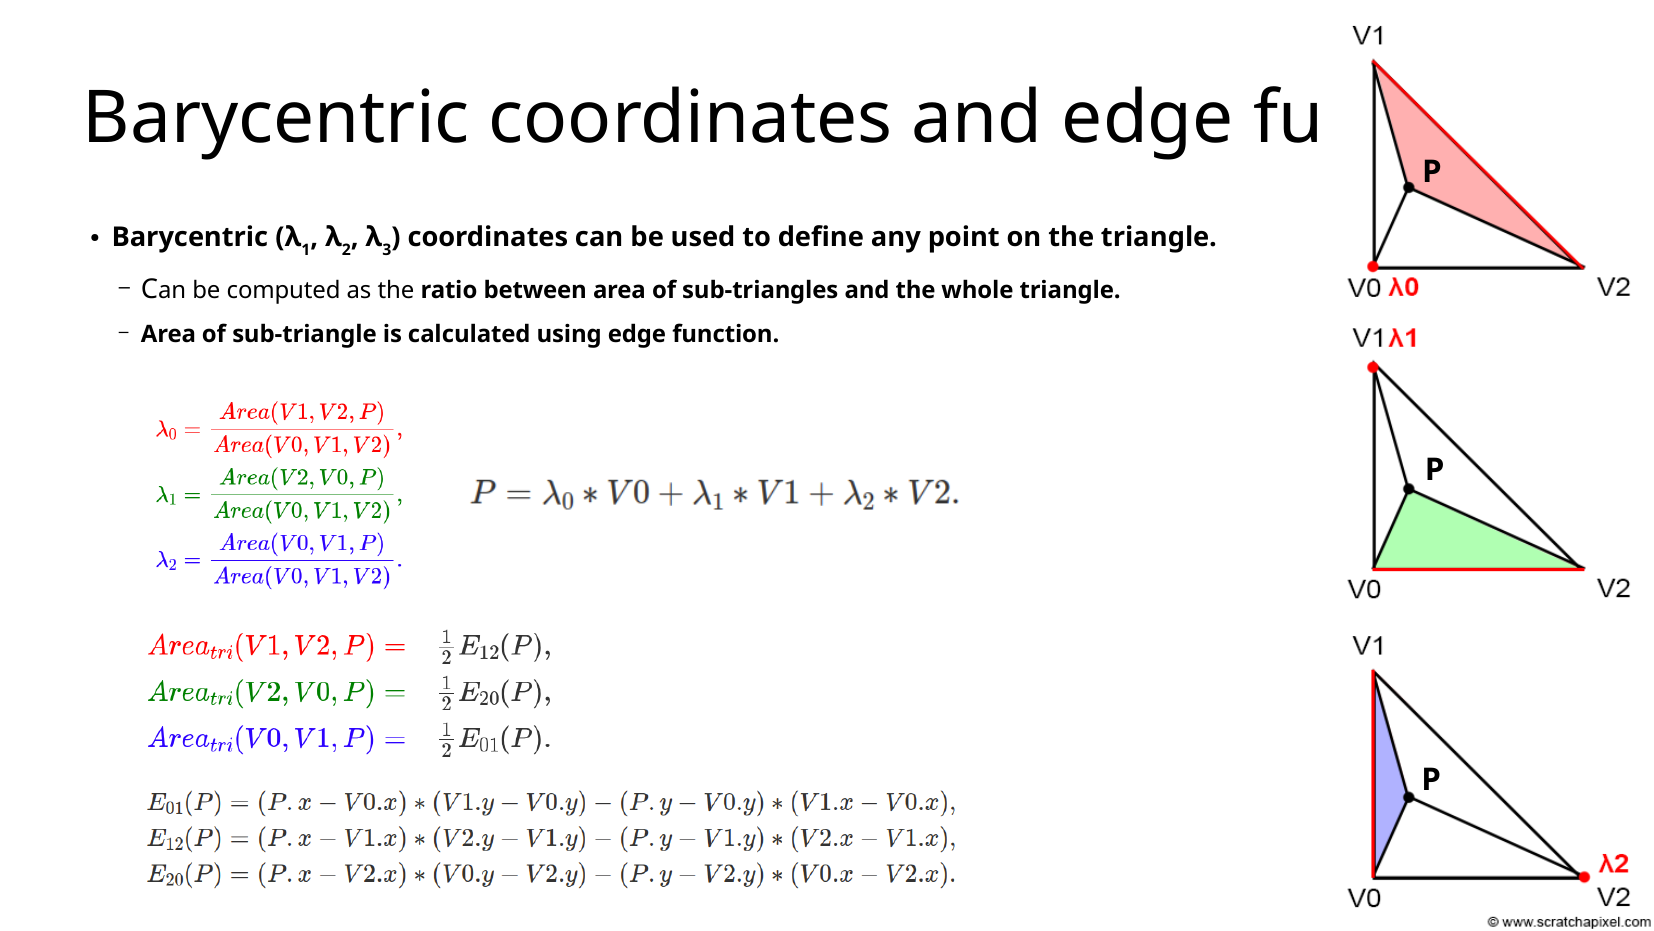

# Barycentric coordinates and edge function
P
Barycentric (λ1, λ2, λ3) coordinates can be used to define any point on the triangle.
Can be computed as the ratio between area of sub-triangles and the whole triangle.
Area of sub-triangle is calculated using edge function.
P
P
33